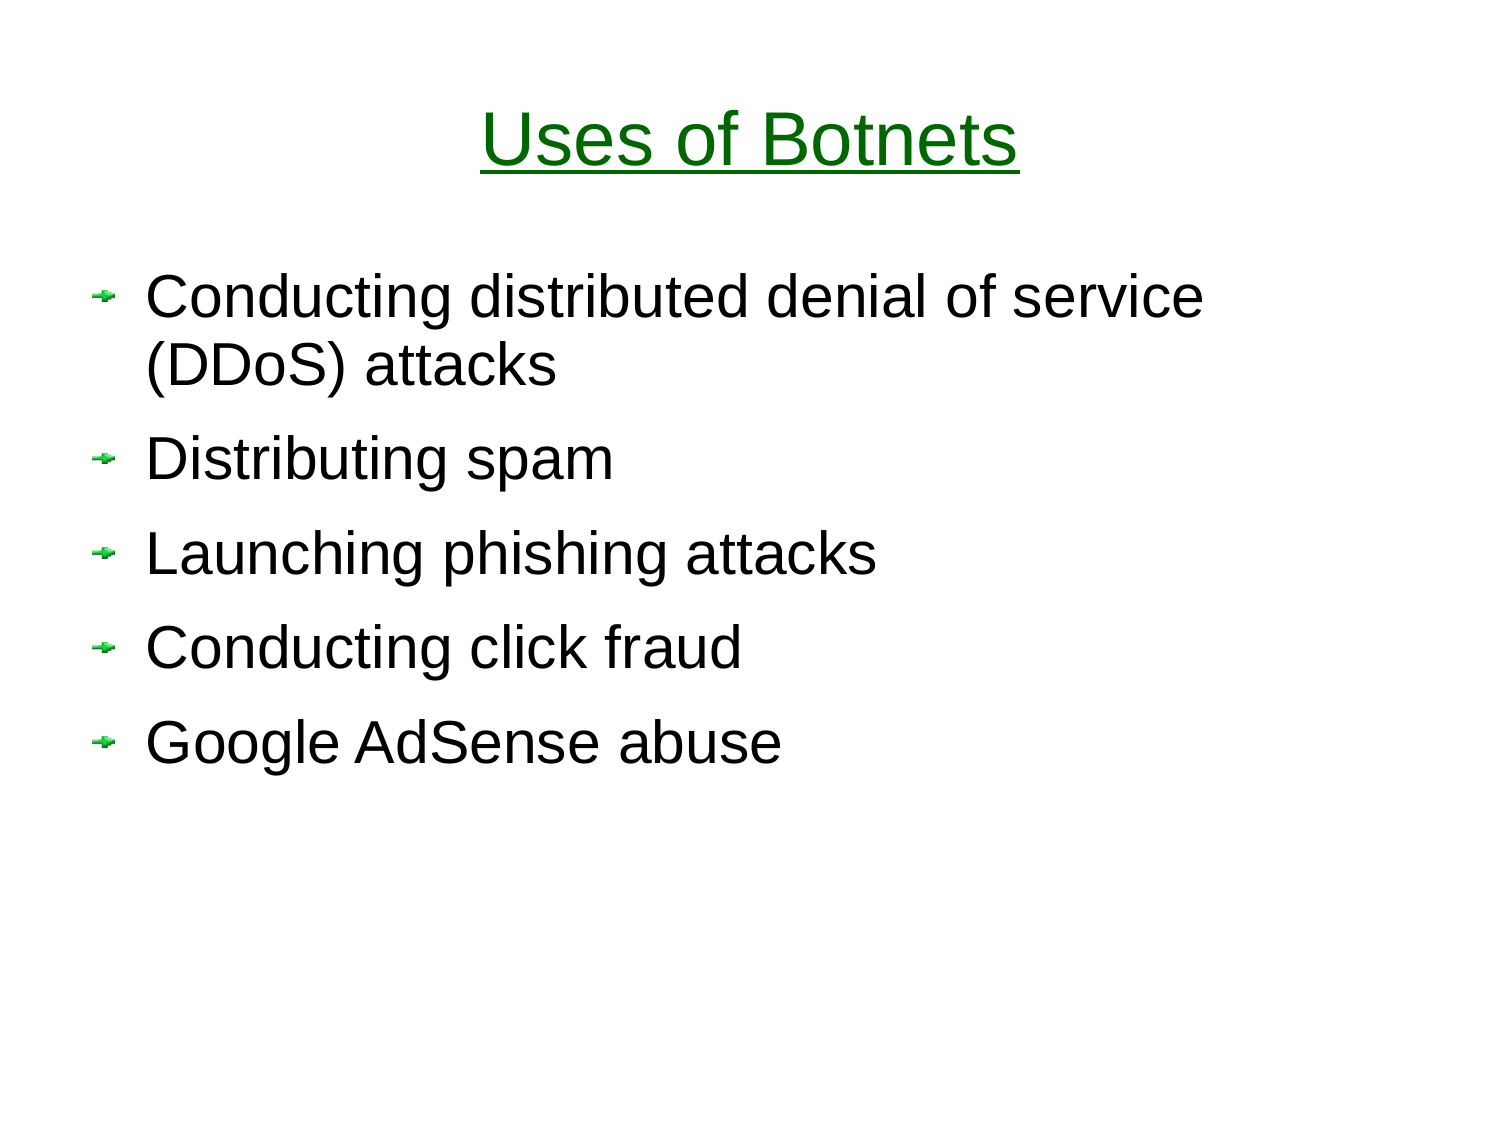

# Uses of Botnets
Conducting distributed denial of service (DDoS) attacks
Distributing spam
Launching phishing attacks
Conducting click fraud
Google AdSense abuse